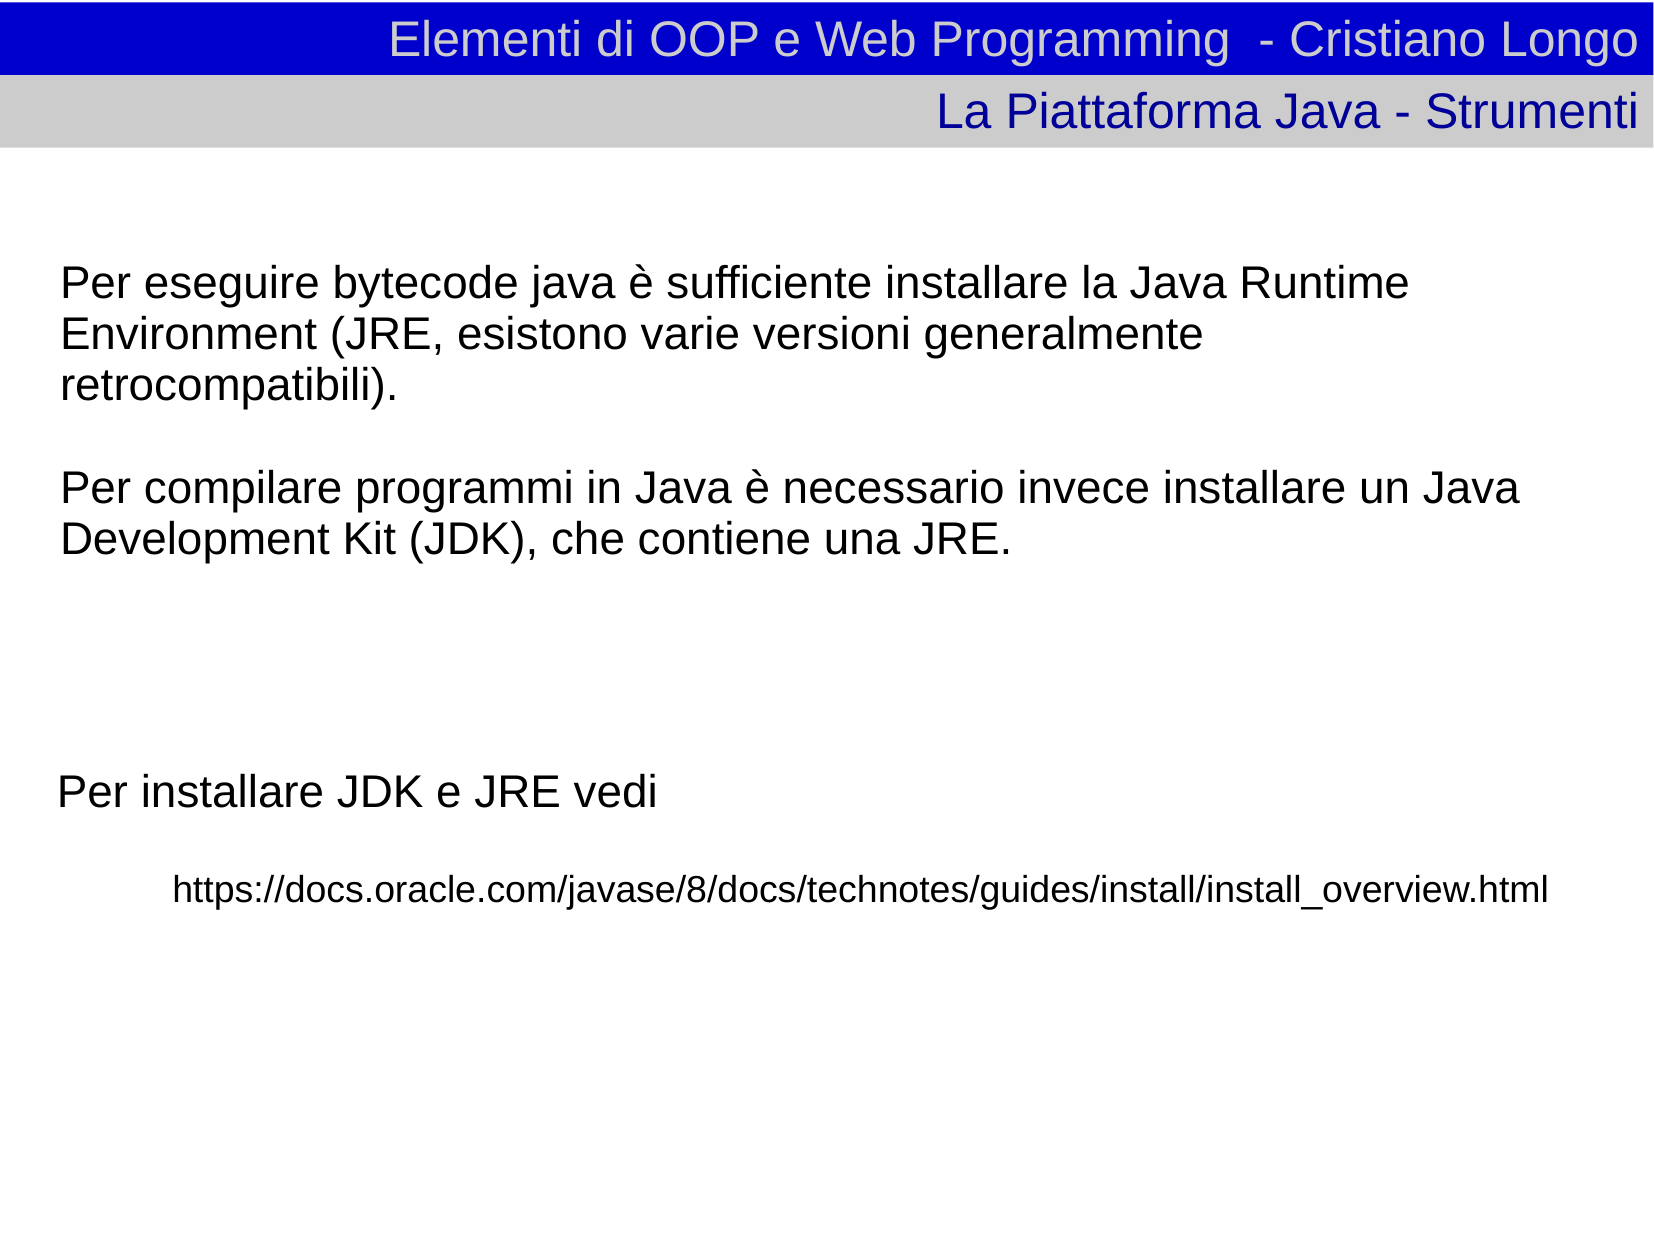

# Elementi di OOP e Web Programming - Cristiano Longo
La Piattaforma Java - Strumenti
Per eseguire bytecode java è sufficiente installare la Java Runtime Environment (JRE, esistono varie versioni generalmente retrocompatibili).
Per compilare programmi in Java è necessario invece installare un Java Development Kit (JDK), che contiene una JRE.
Per installare JDK e JRE vedi
https://docs.oracle.com/javase/8/docs/technotes/guides/install/install_overview.html